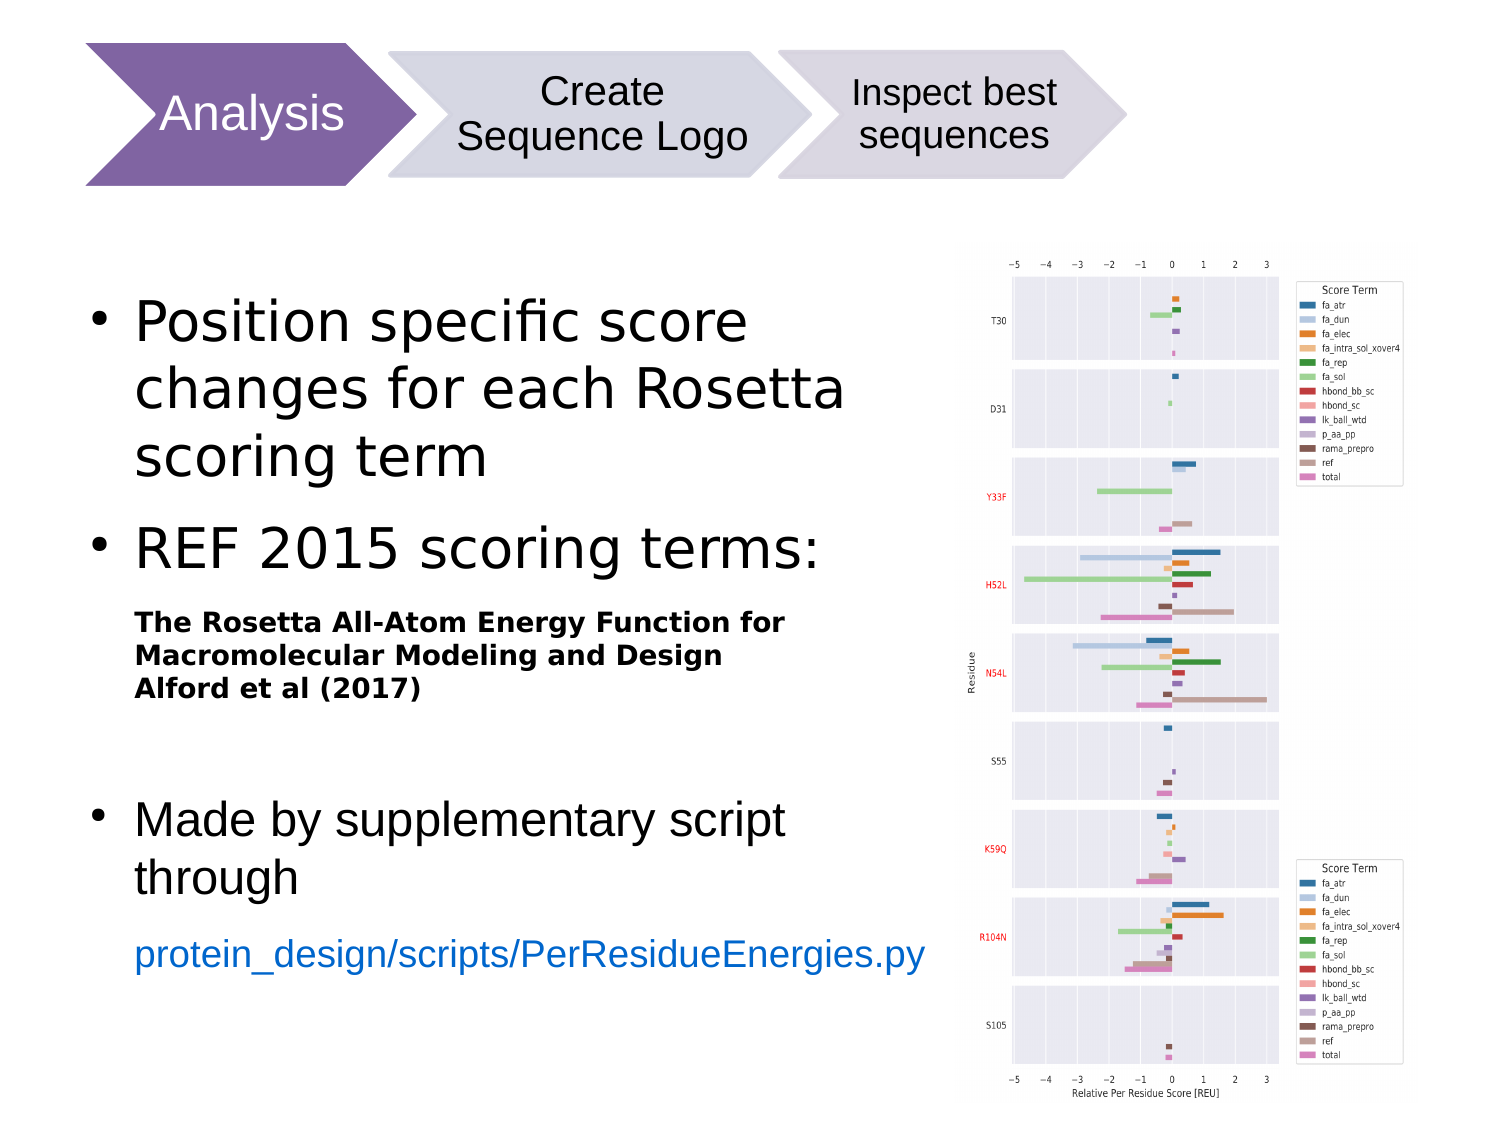

Analysis
Inspect best sequences
Create Sequence Logo
# Position specific score changes for each Rosetta scoring term
REF 2015 scoring terms:
The Rosetta All-Atom Energy Function for Macromolecular Modeling and Design
Alford et al (2017)
Made by supplementary script through
protein_design/scripts/PerResidueEnergies.py